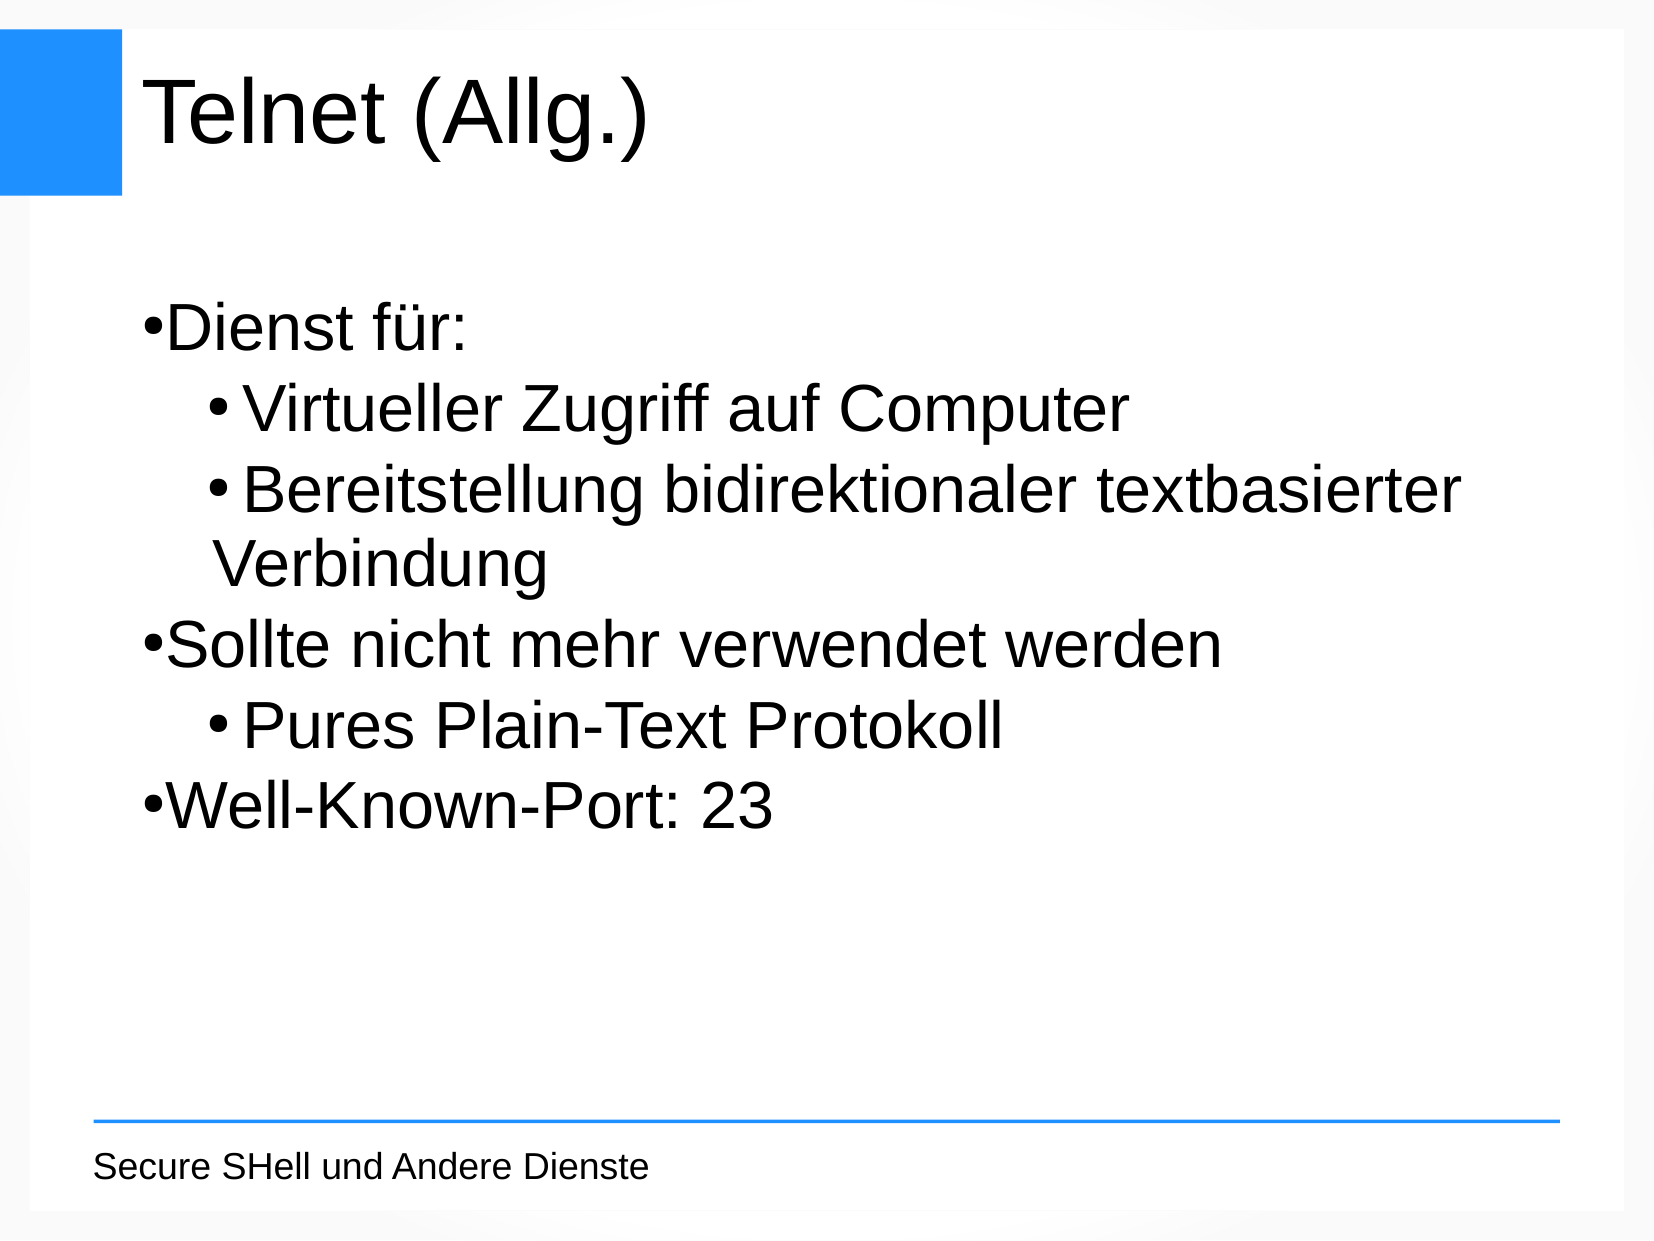

# Telnet (Allg.)
Dienst für:
Virtueller Zugriff auf Computer
Bereitstellung bidirektionaler textbasierter Verbindung
Sollte nicht mehr verwendet werden
Pures Plain-Text Protokoll
Well-Known-Port: 23
Secure SHell und Andere Dienste